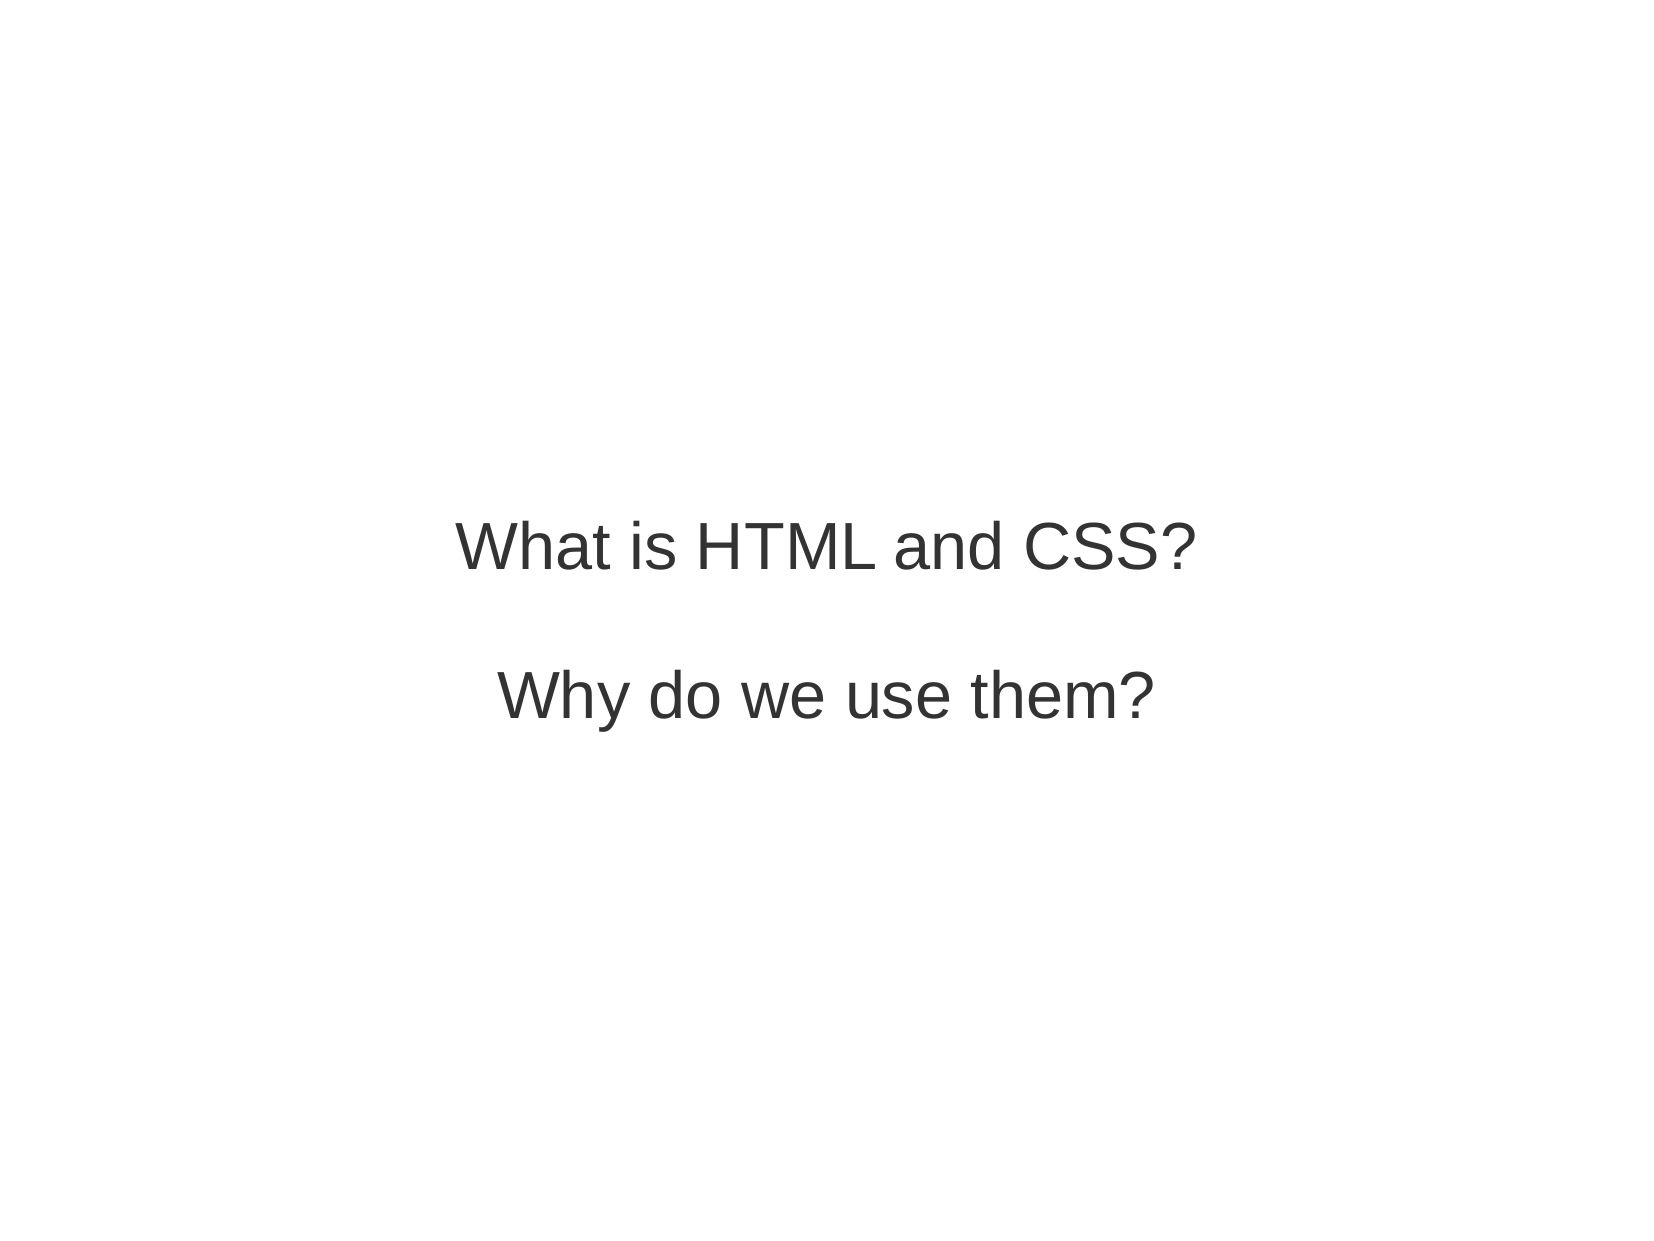

# What is HTML and CSS?
Why do we use them?